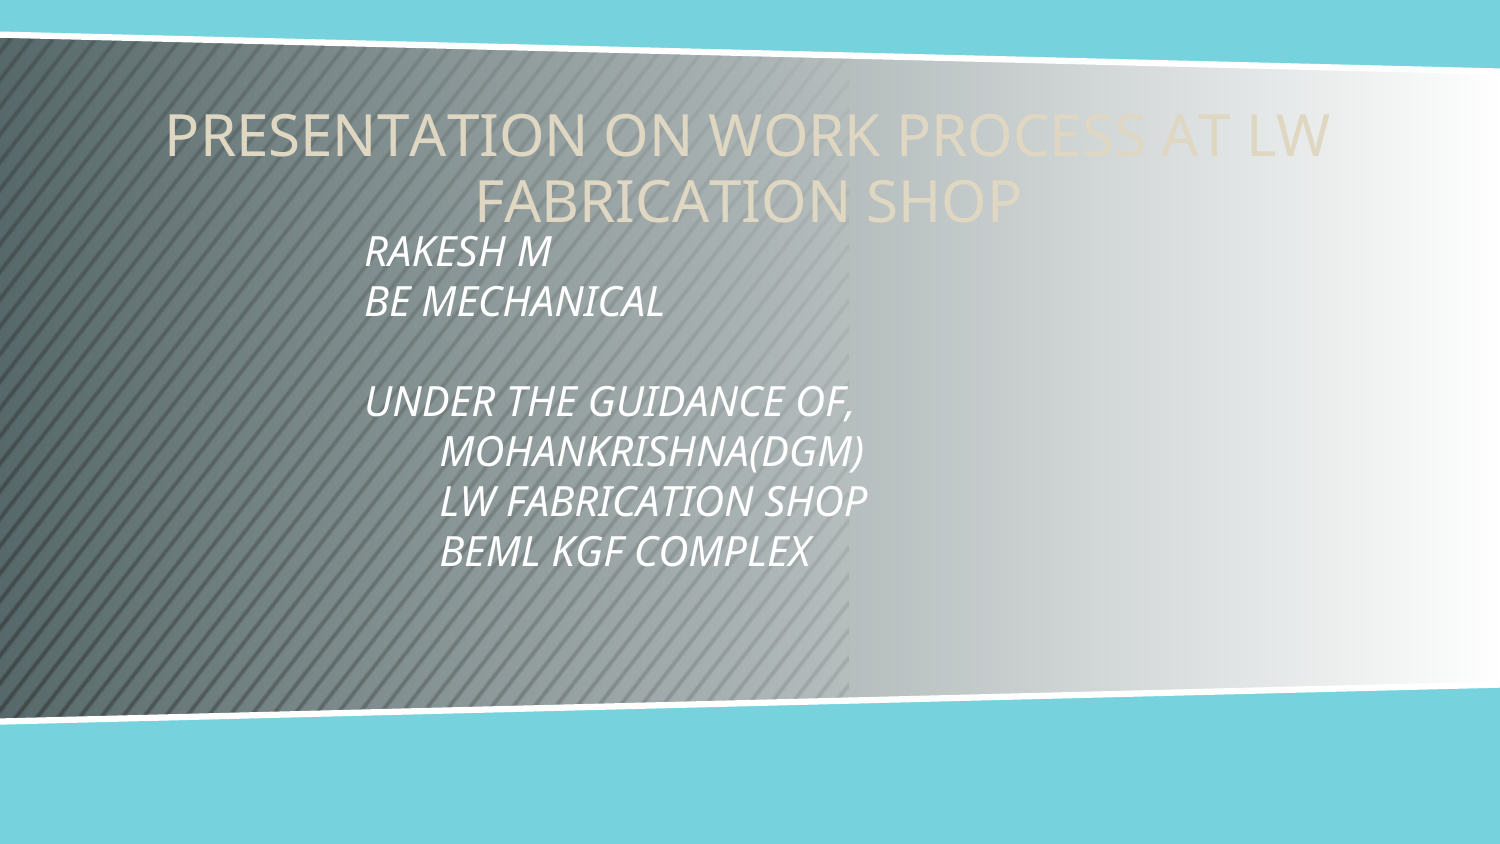

PRESENTATION ON WORK PROCESS AT LW FABRICATION SHOP
RAKESH M
BE MECHANICAL
UNDER THE GUIDANCE OF,
 MOHANKRISHNA(DGM)
 LW FABRICATION SHOP
 BEML KGF COMPLEX